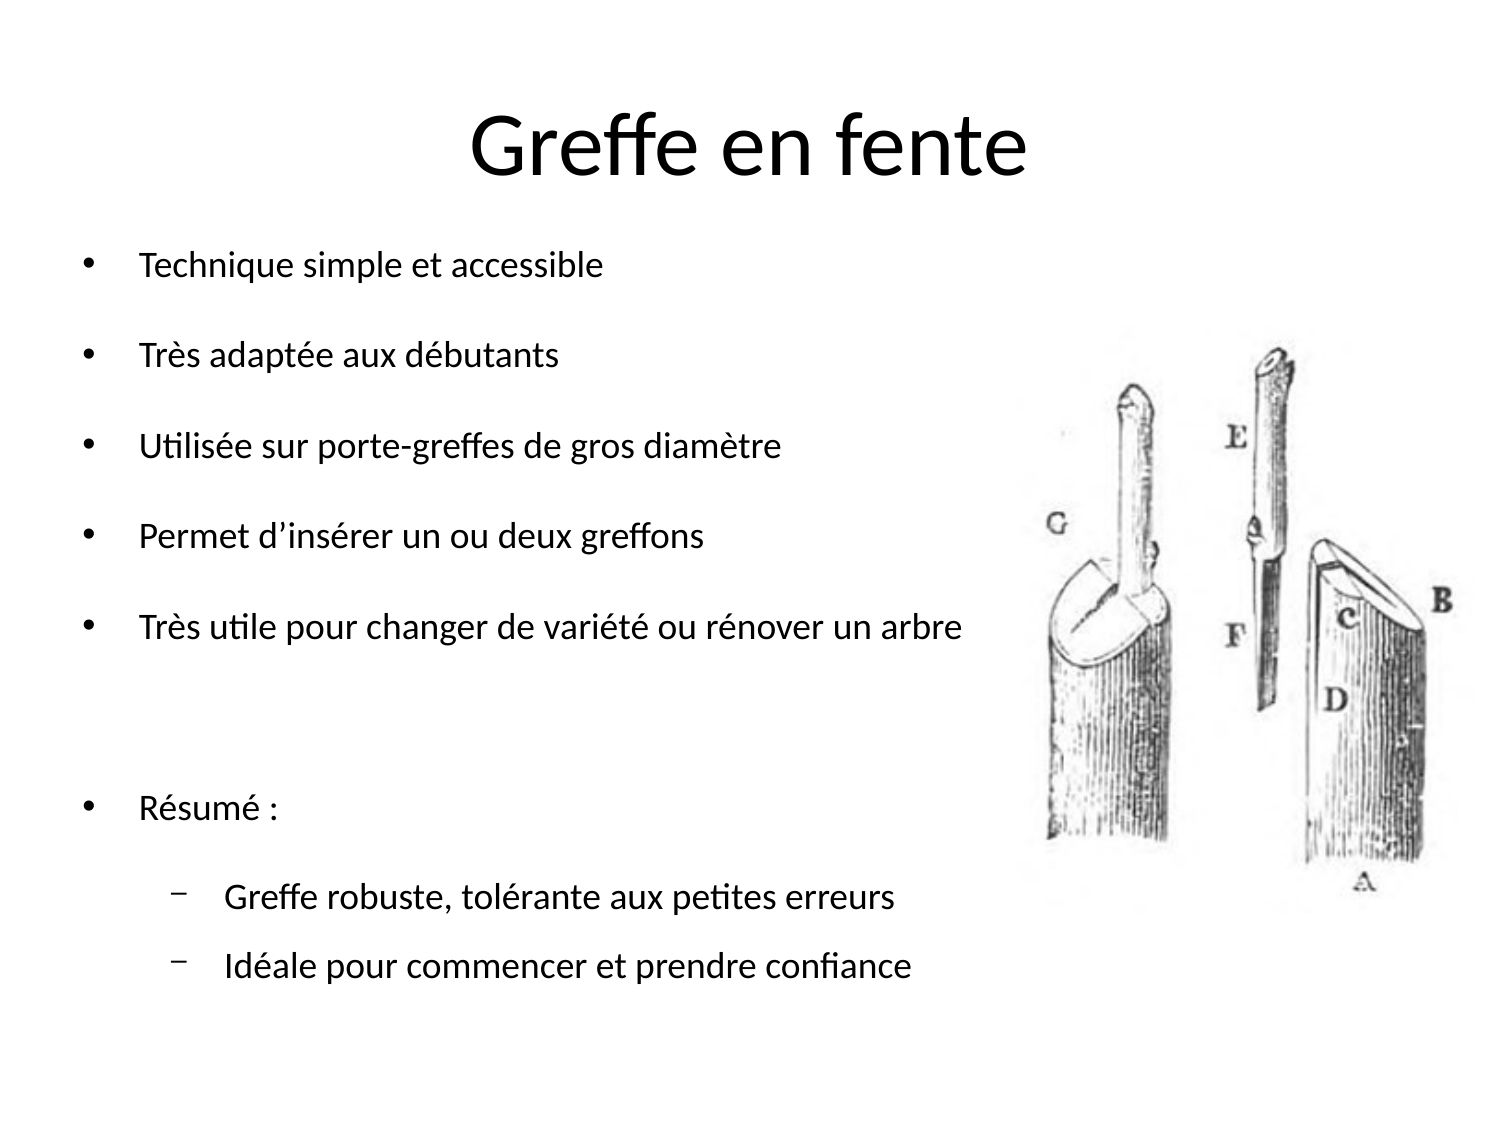

# Greffe en fente
Technique simple et accessible
Très adaptée aux débutants
Utilisée sur porte-greffes de gros diamètre
Permet d’insérer un ou deux greffons
Très utile pour changer de variété ou rénover un arbre
Résumé :
Greffe robuste, tolérante aux petites erreurs
Idéale pour commencer et prendre confiance